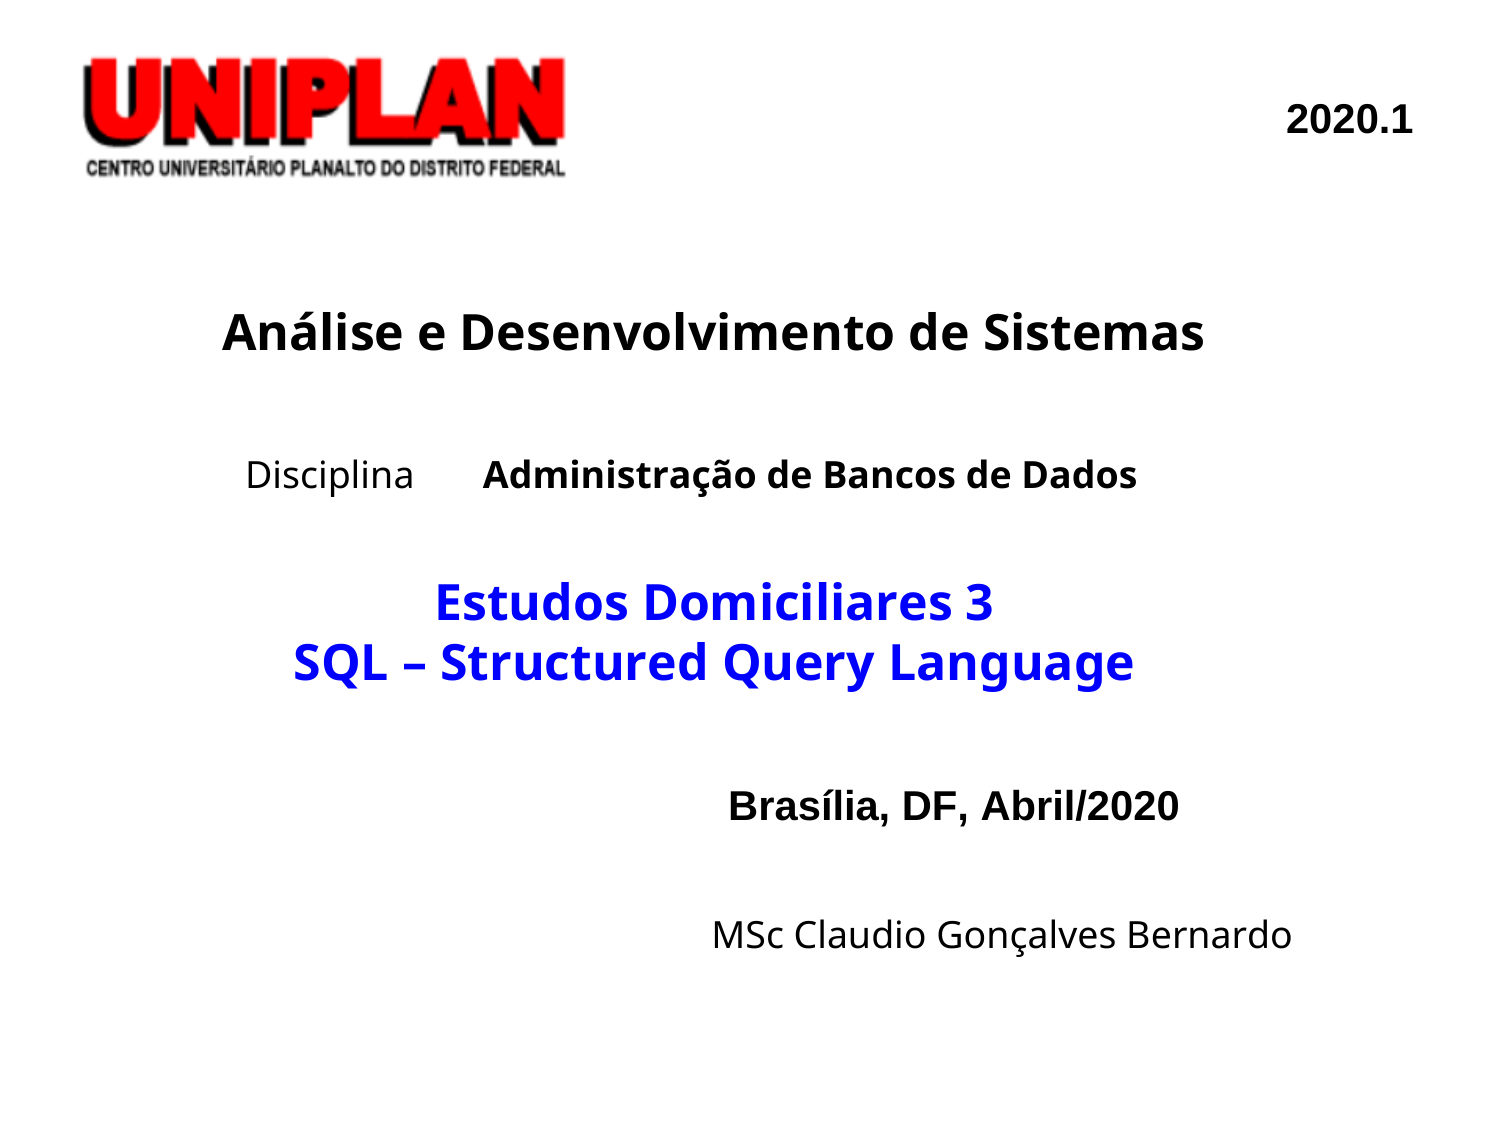

2020.1
Análise e Desenvolvimento de Sistemas
Disciplina Administração de Bancos de Dados
Estudos Domiciliares 3
SQL – Structured Query Language
Brasília, DF, Abril/2020
MSc Claudio Gonçalves Bernardo